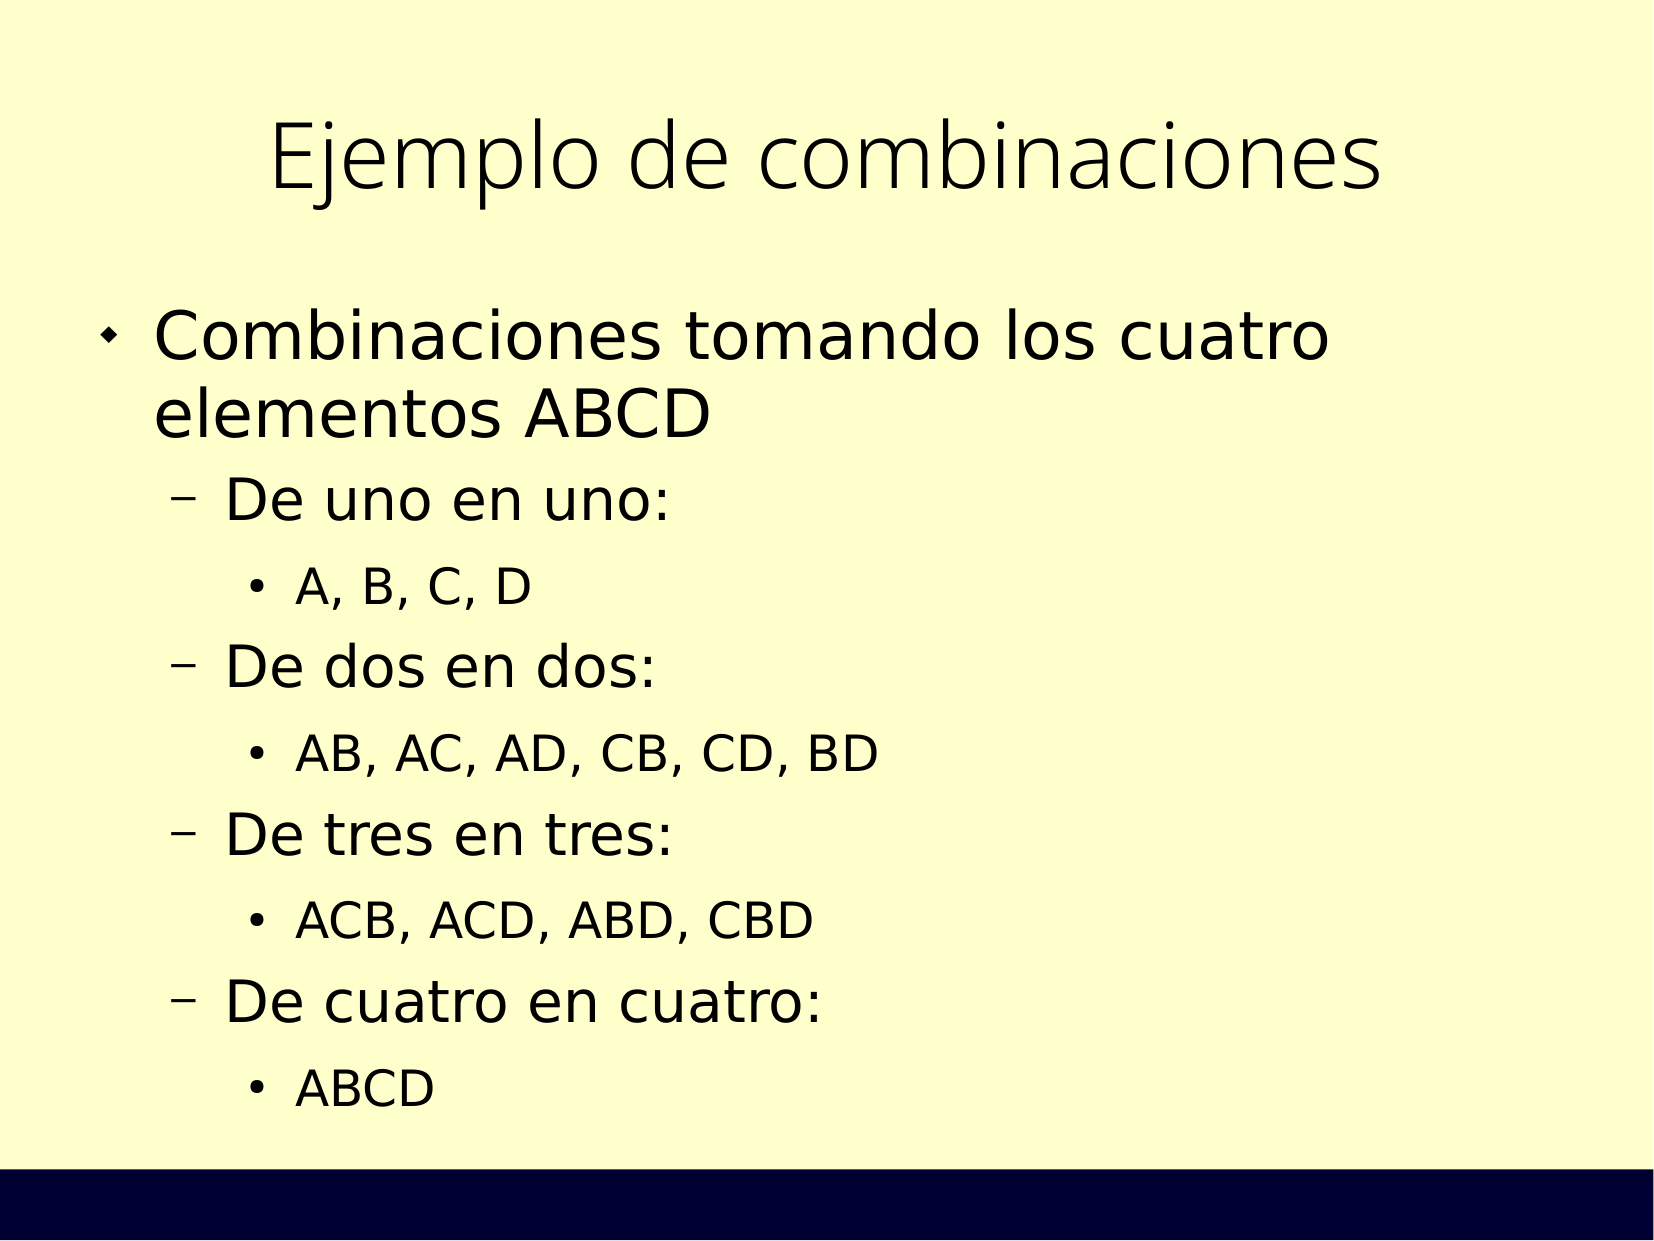

# Ejemplo de combinaciones
Combinaciones tomando los cuatro elementos ABCD
De uno en uno:
A, B, C, D
De dos en dos:
AB, AC, AD, CB, CD, BD
De tres en tres:
ACB, ACD, ABD, CBD
De cuatro en cuatro:
ABCD